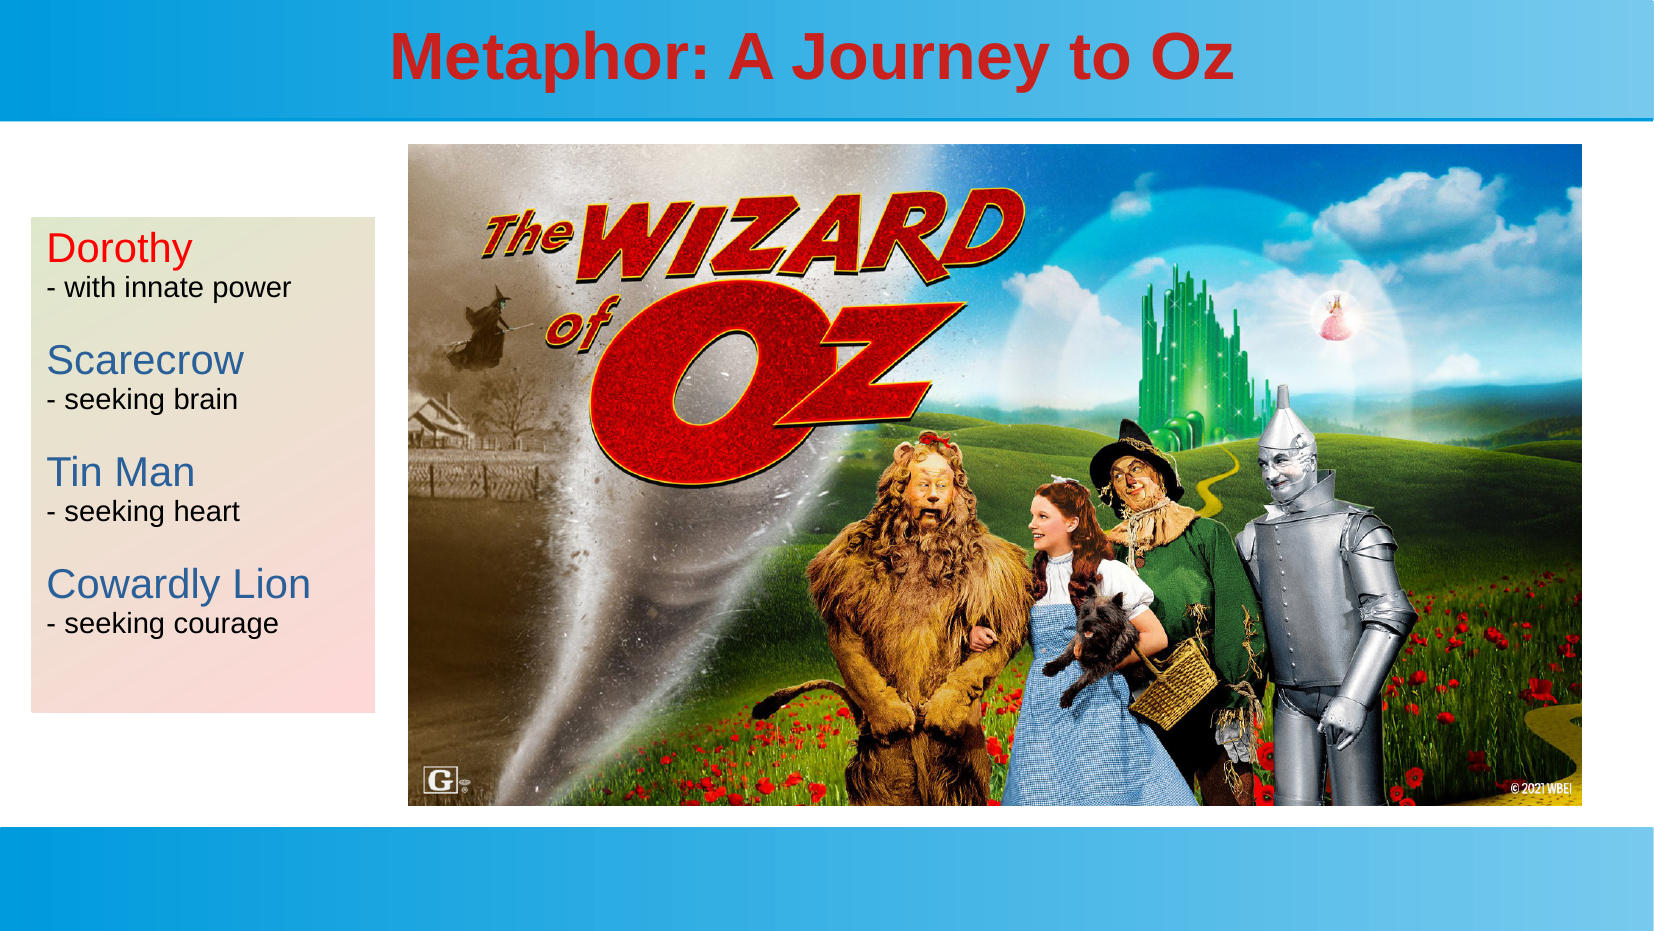

# Metaphor: A Journey to Oz
Dorothy
- with innate power
Scarecrow
- seeking brain
Tin Man
- seeking heart
Cowardly Lion
- seeking courage